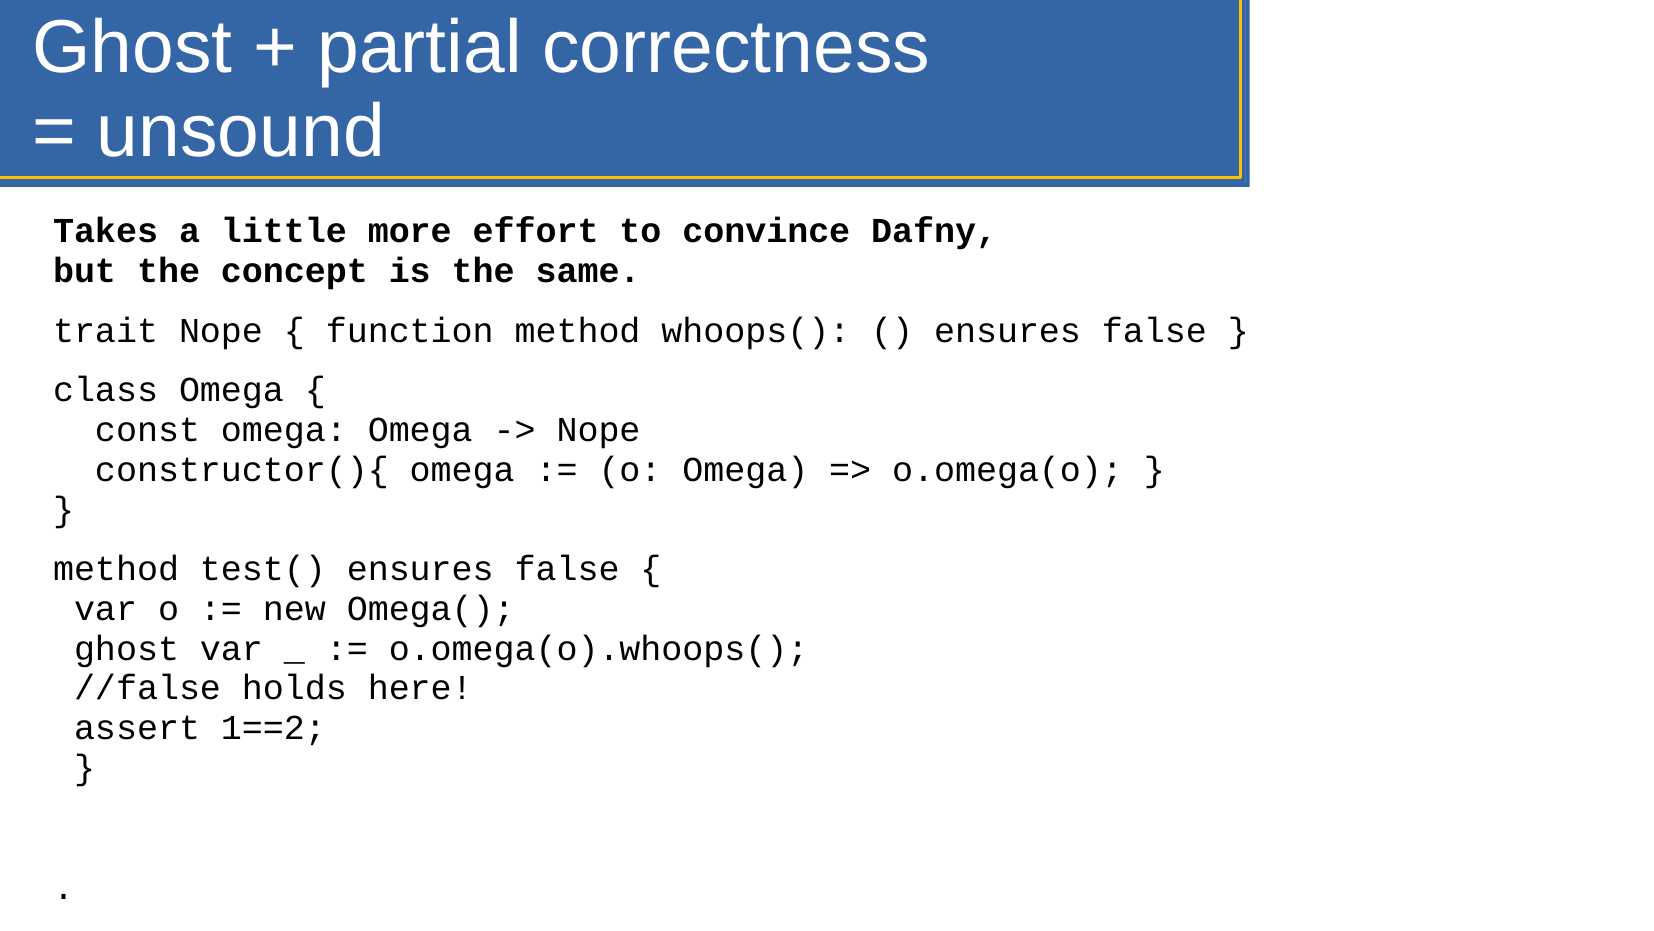

# Ghost + partial correctness = unsound
Takes a little more effort to convince Dafny,
but the concept is the same.
trait Nope { function method whoops(): () ensures false }
class Omega {
 const omega: Omega -> Nope
 constructor(){ omega := (o: Omega) => o.omega(o); }
}
method test() ensures false {
 var o := new Omega();
 ghost var _ := o.omega(o).whoops();
 //false holds here!
 assert 1==2;
 }
.